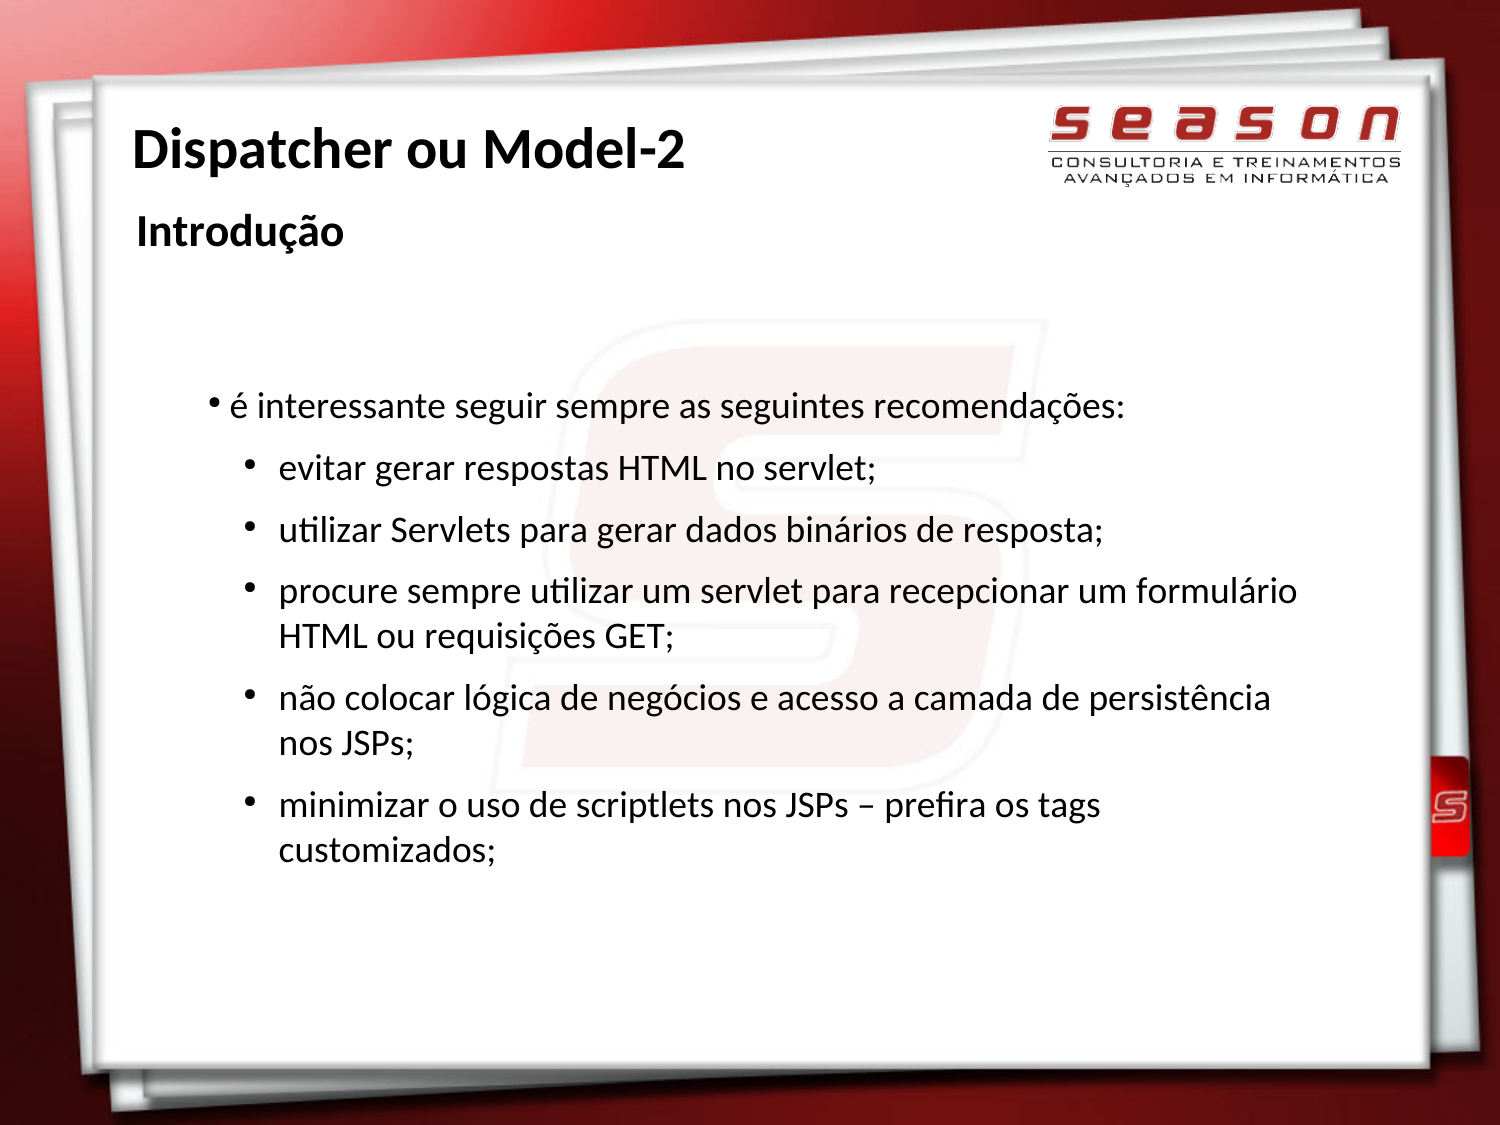

# Dispatcher ou Model-2
Introdução
 é interessante seguir sempre as seguintes recomendações:
evitar gerar respostas HTML no servlet;
utilizar Servlets para gerar dados binários de resposta;
procure sempre utilizar um servlet para recepcionar um formulário HTML ou requisições GET;
não colocar lógica de negócios e acesso a camada de persistência nos JSPs;
minimizar o uso de scriptlets nos JSPs – prefira os tags customizados;